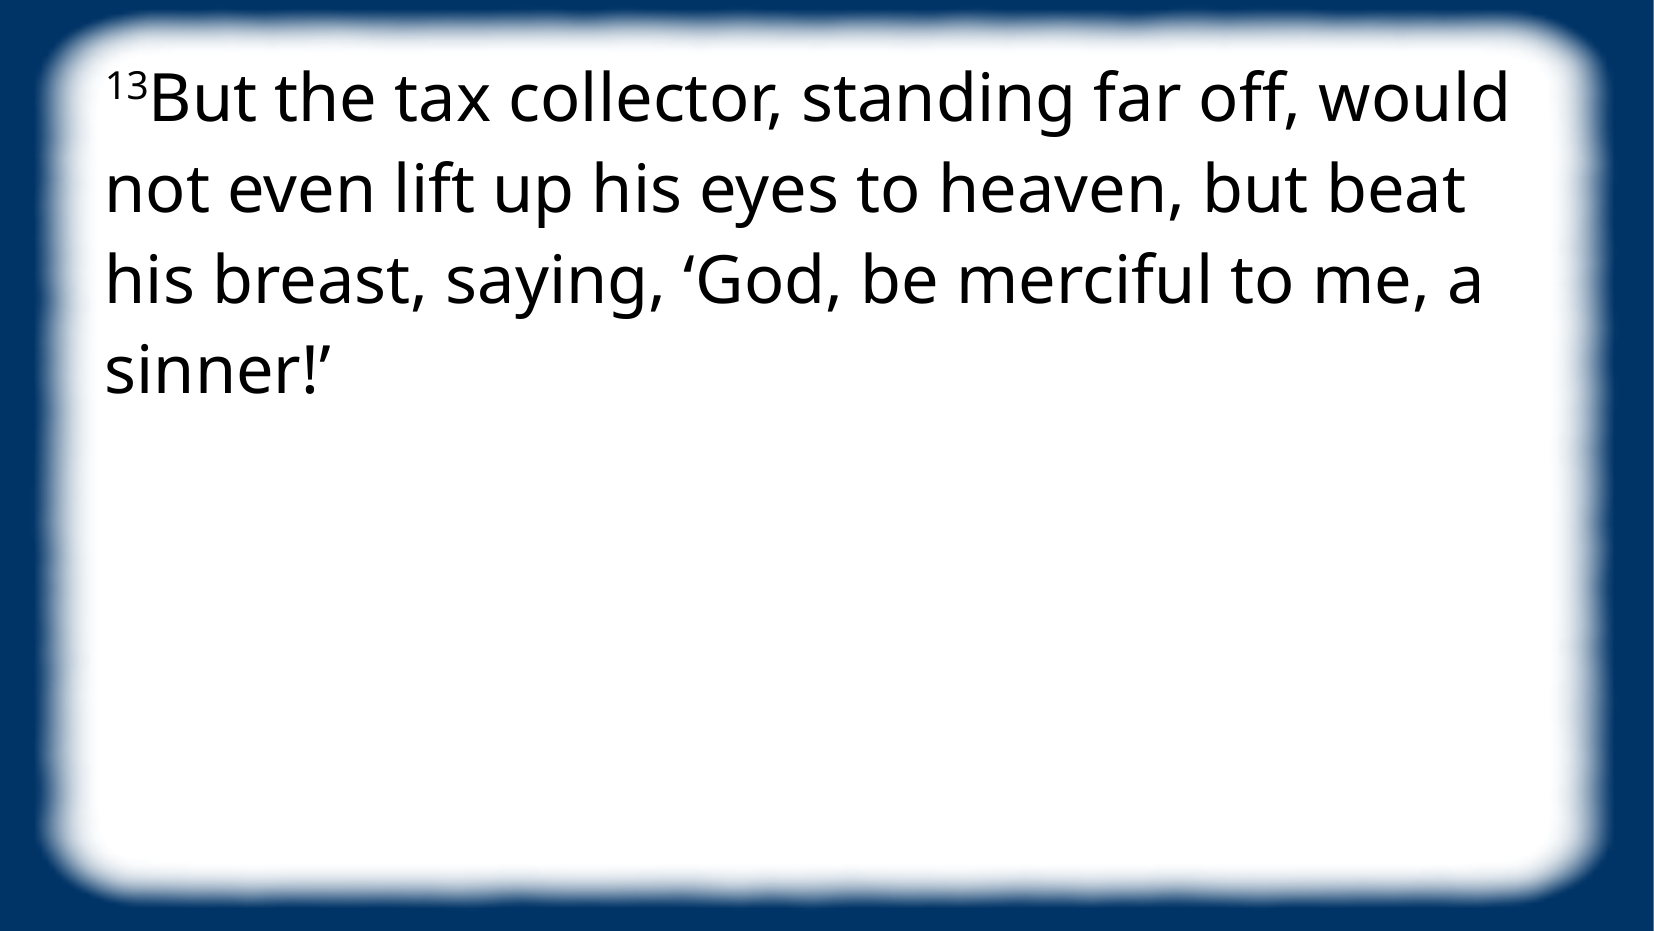

13But the tax collector, standing far off, would not even lift up his eyes to heaven, but beat his breast, saying, ‘God, be merciful to me, a sinner!’